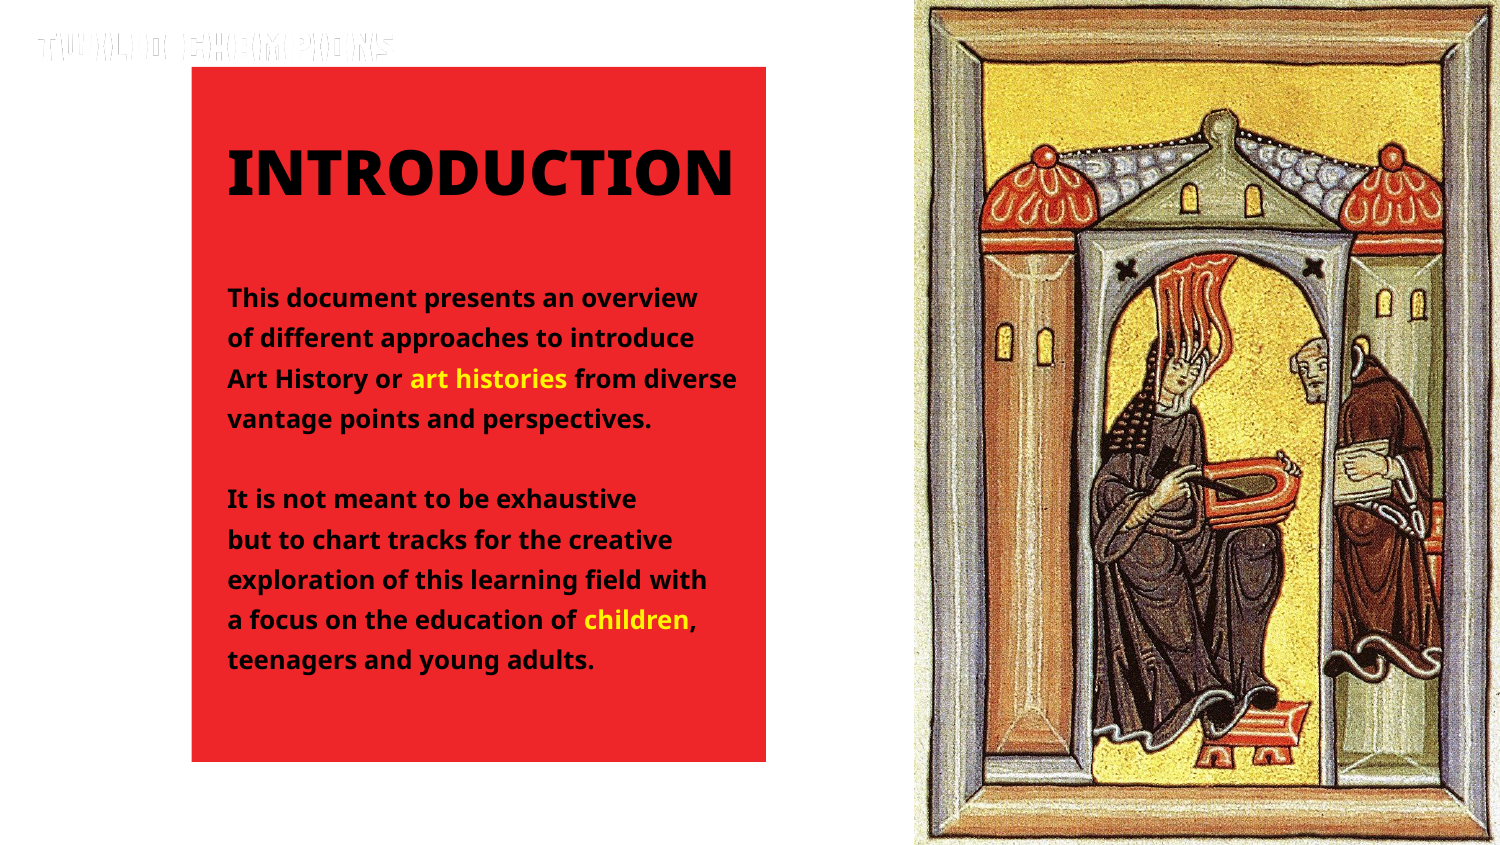

Introduction
# This document presents an overview of different approaches to introduce Art History or art histories from diverse vantage points and perspectives. It is not meant to be exhaustive but to chart tracks for the creative exploration of this learning field with a focus on the education of children, teenagers and young adults.